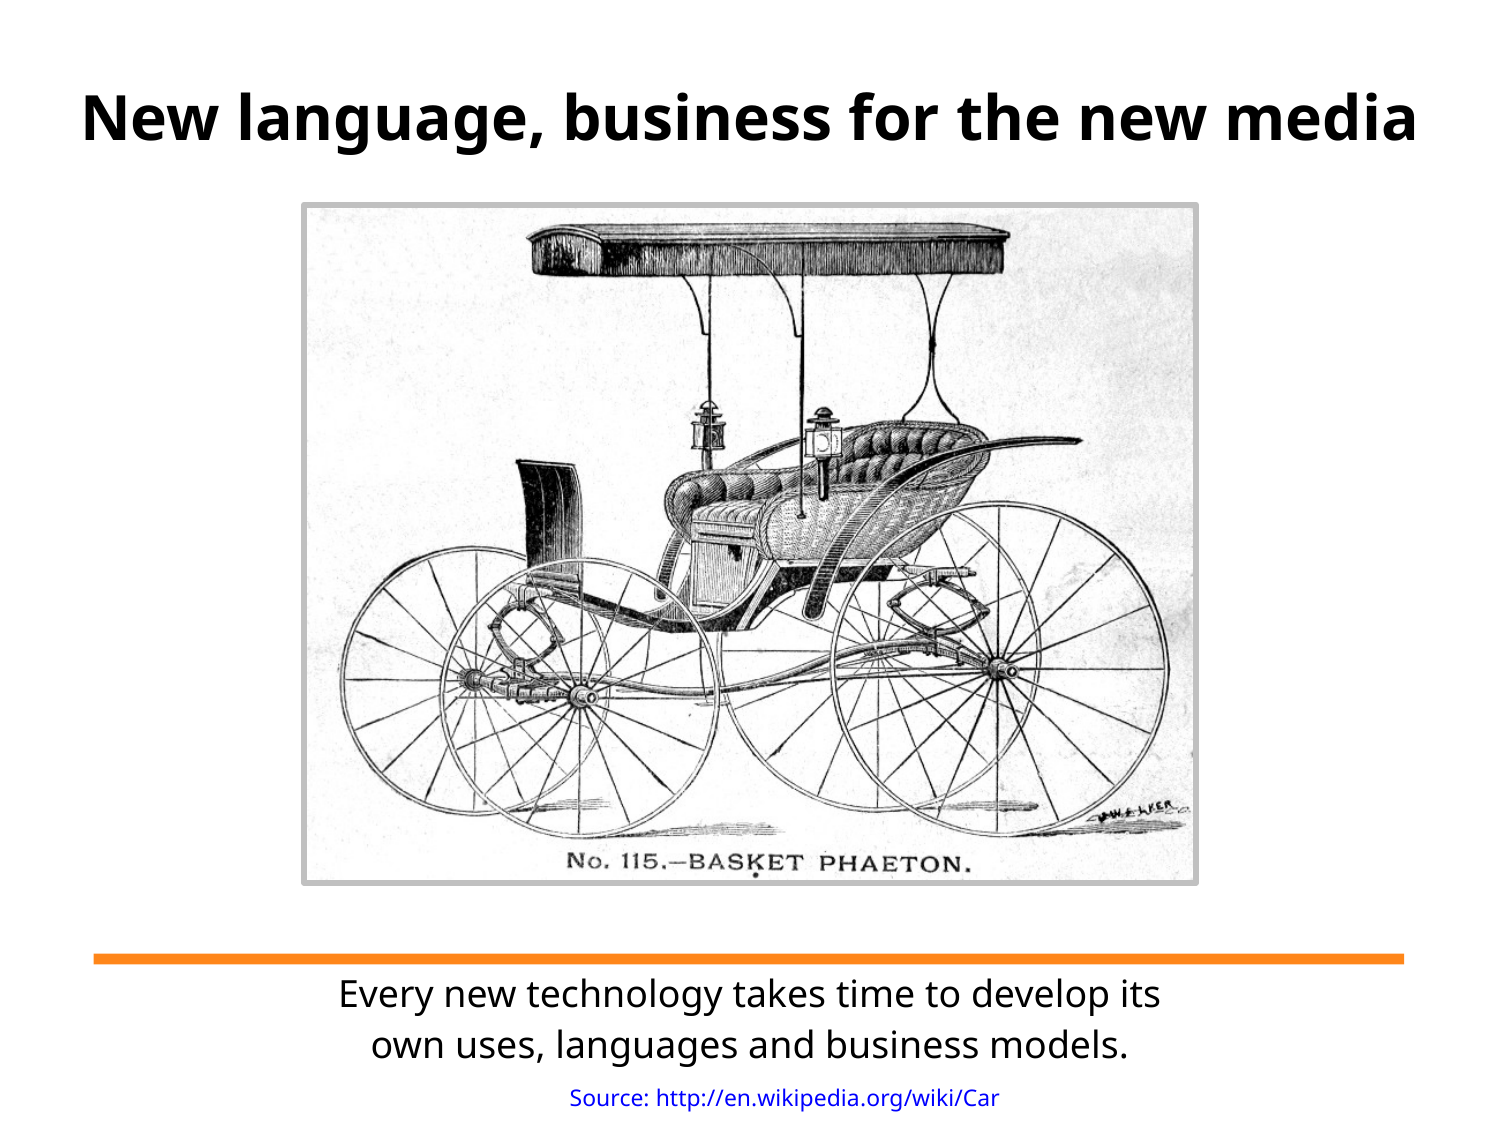

# New language, business for the new media
Every new technology takes time to develop its own uses, languages and business models.
Source: http://en.wikipedia.org/wiki/Car